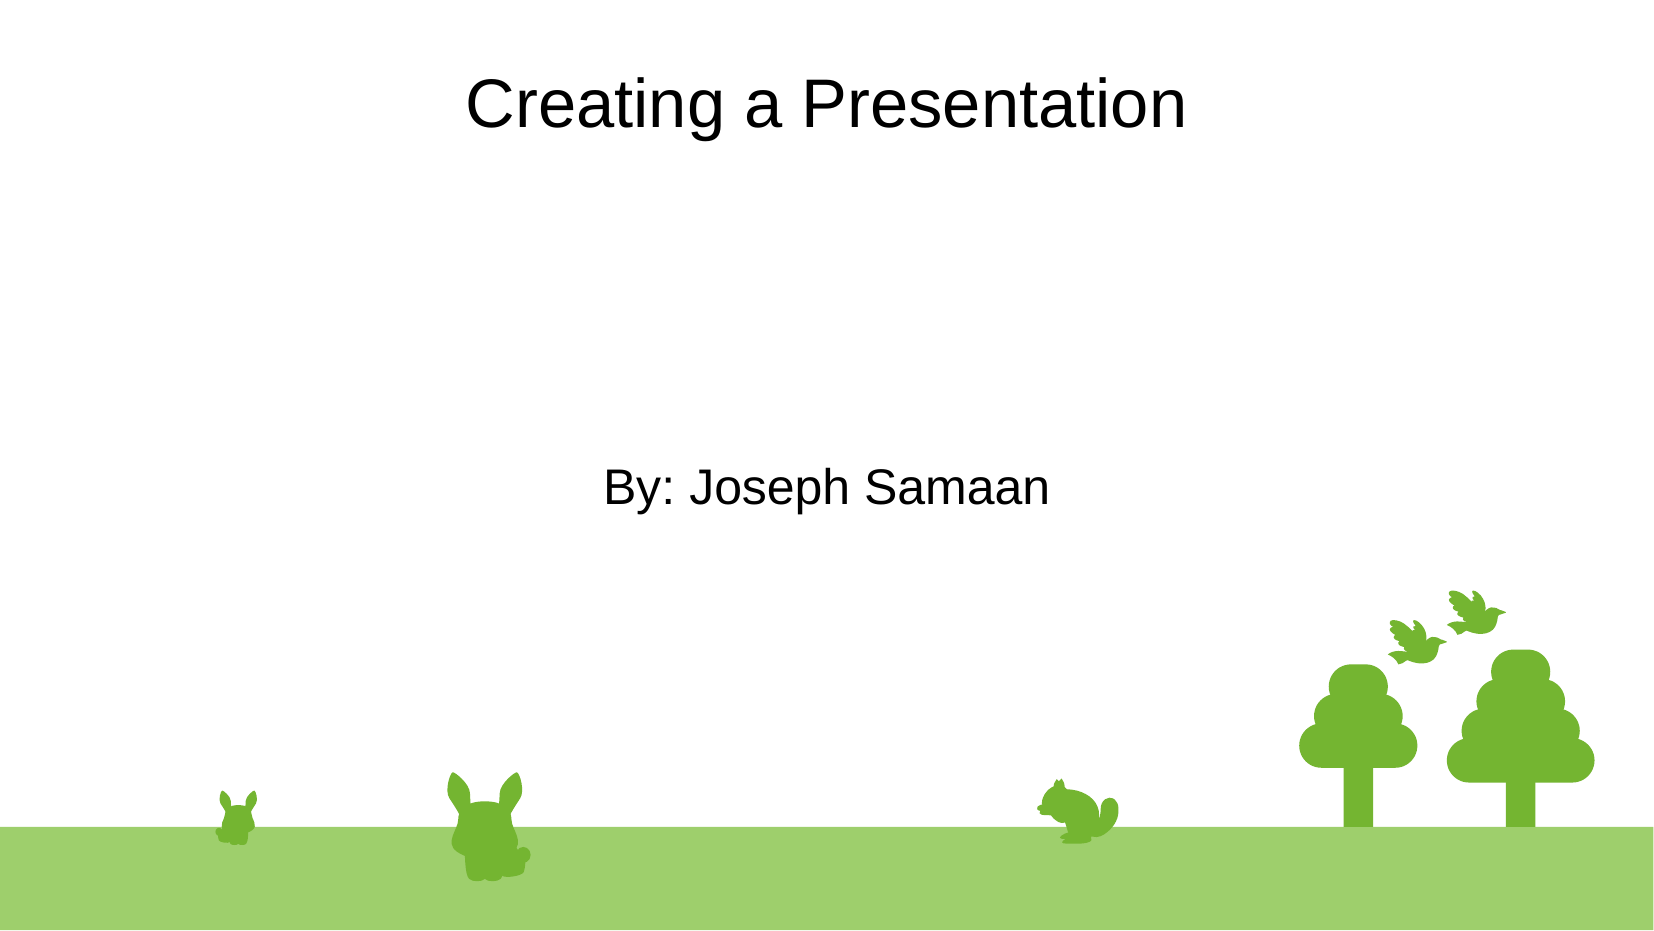

# Creating a Presentation
By: Joseph Samaan